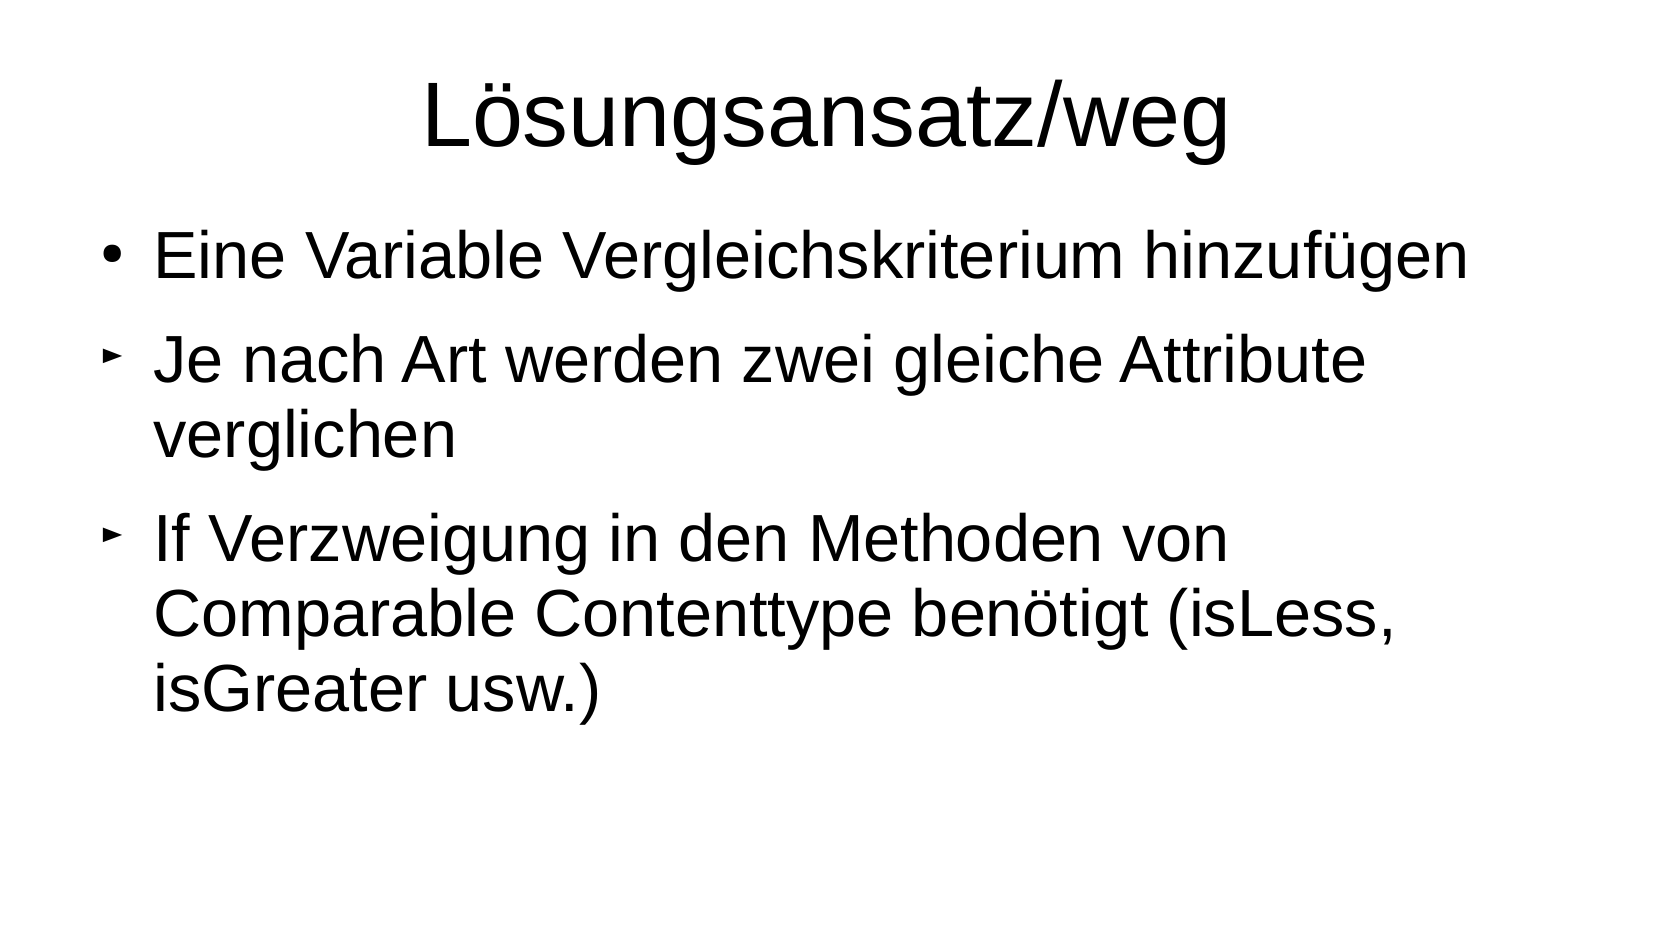

# Lösungsansatz/weg
Eine Variable Vergleichskriterium hinzufügen
Je nach Art werden zwei gleiche Attribute verglichen
If Verzweigung in den Methoden von Comparable Contenttype benötigt (isLess, isGreater usw.)